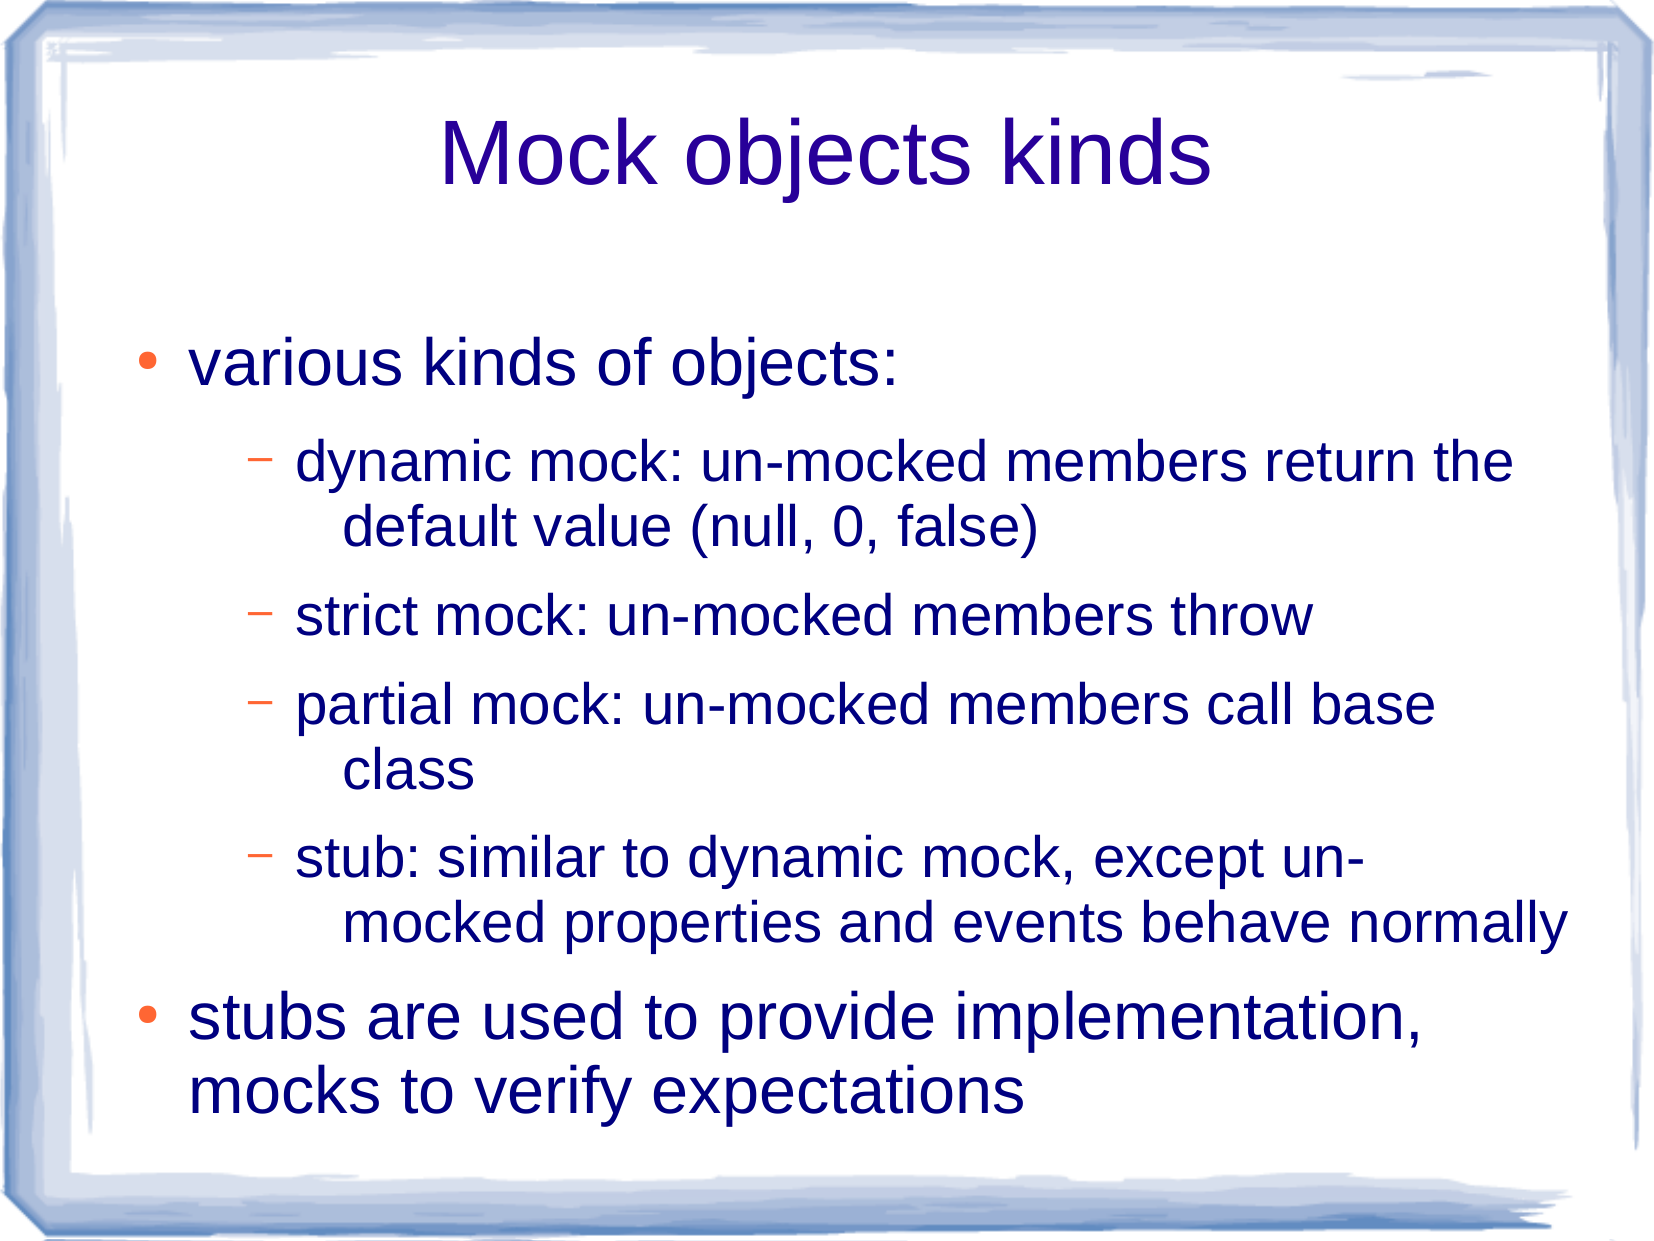

# Mock objects kinds
various kinds of objects:
dynamic mock: un-mocked members return the default value (null, 0, false)
strict mock: un-mocked members throw
partial mock: un-mocked members call base class
stub: similar to dynamic mock, except un-mocked properties and events behave normally
stubs are used to provide implementation, mocks to verify expectations